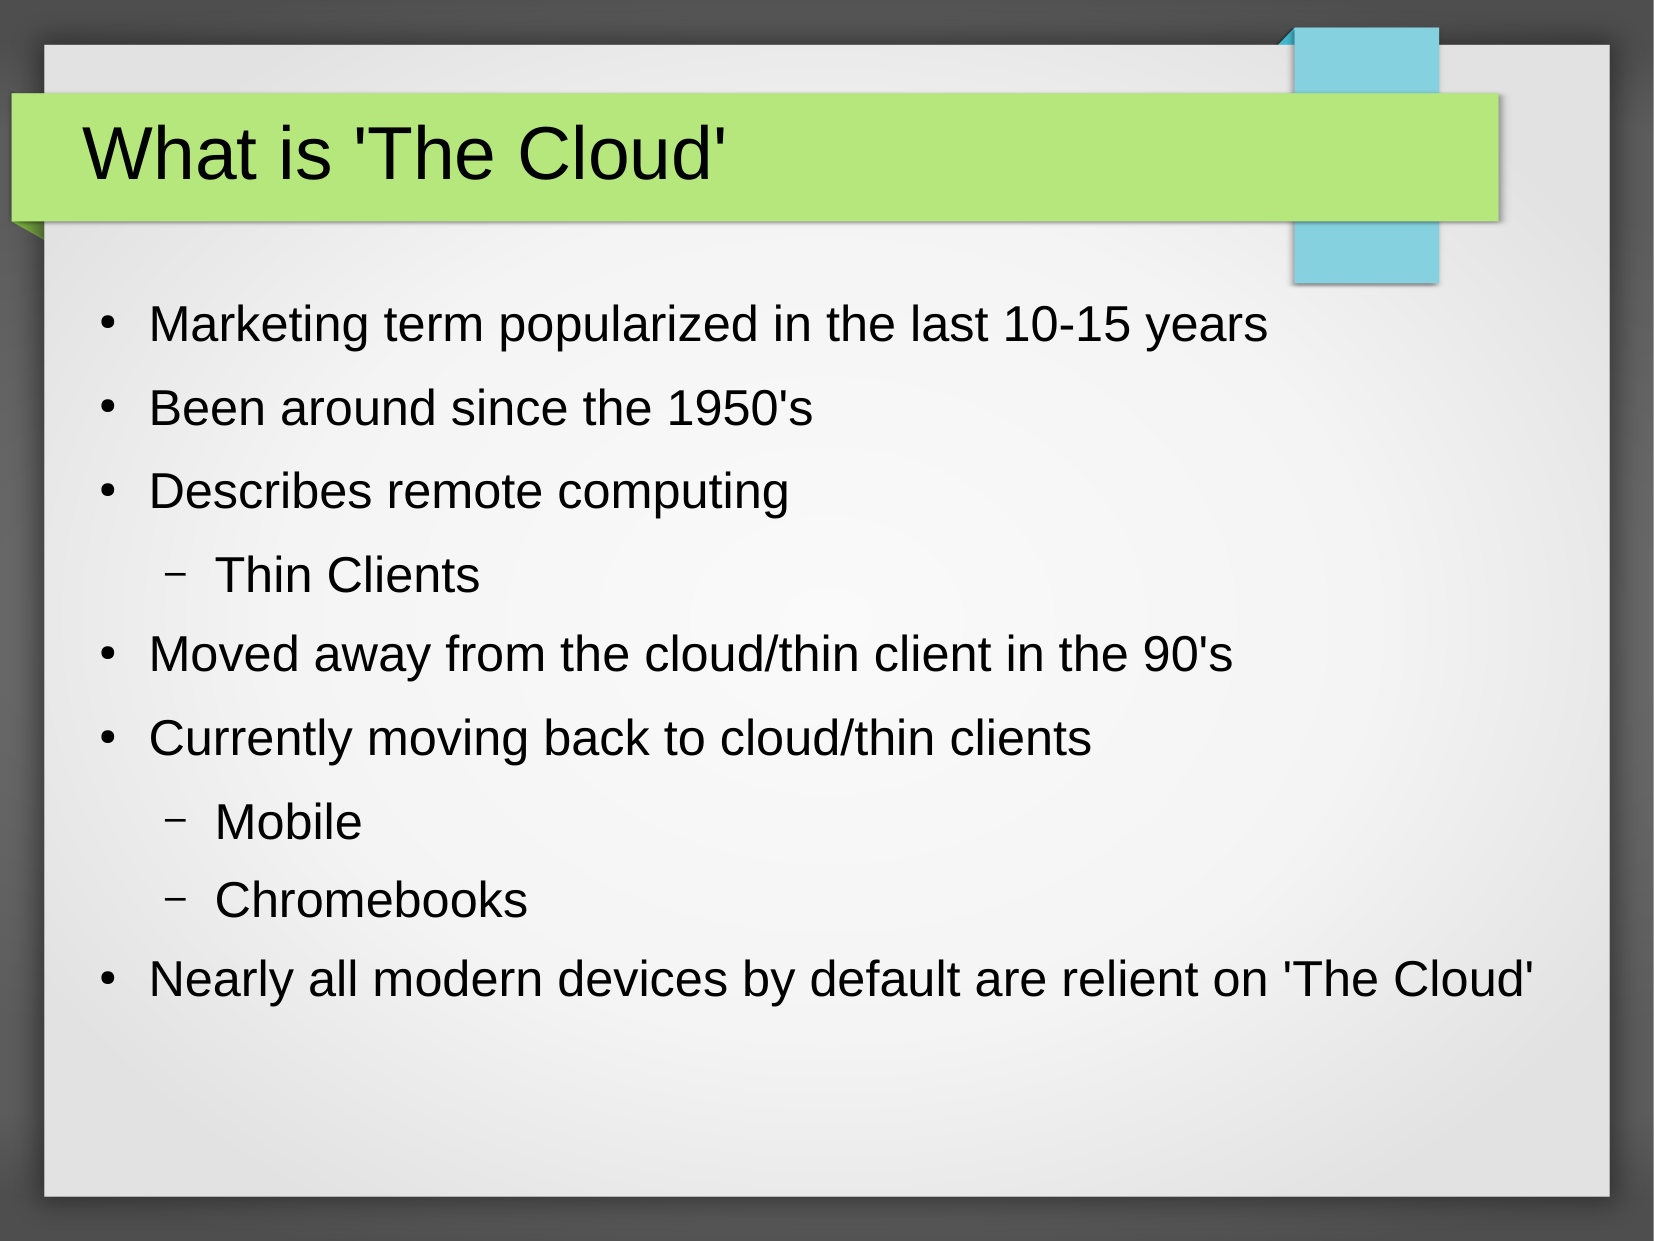

# What is 'The Cloud'
Marketing term popularized in the last 10-15 years
Been around since the 1950's
Describes remote computing
Thin Clients
Moved away from the cloud/thin client in the 90's
Currently moving back to cloud/thin clients
Mobile
Chromebooks
Nearly all modern devices by default are relient on 'The Cloud'